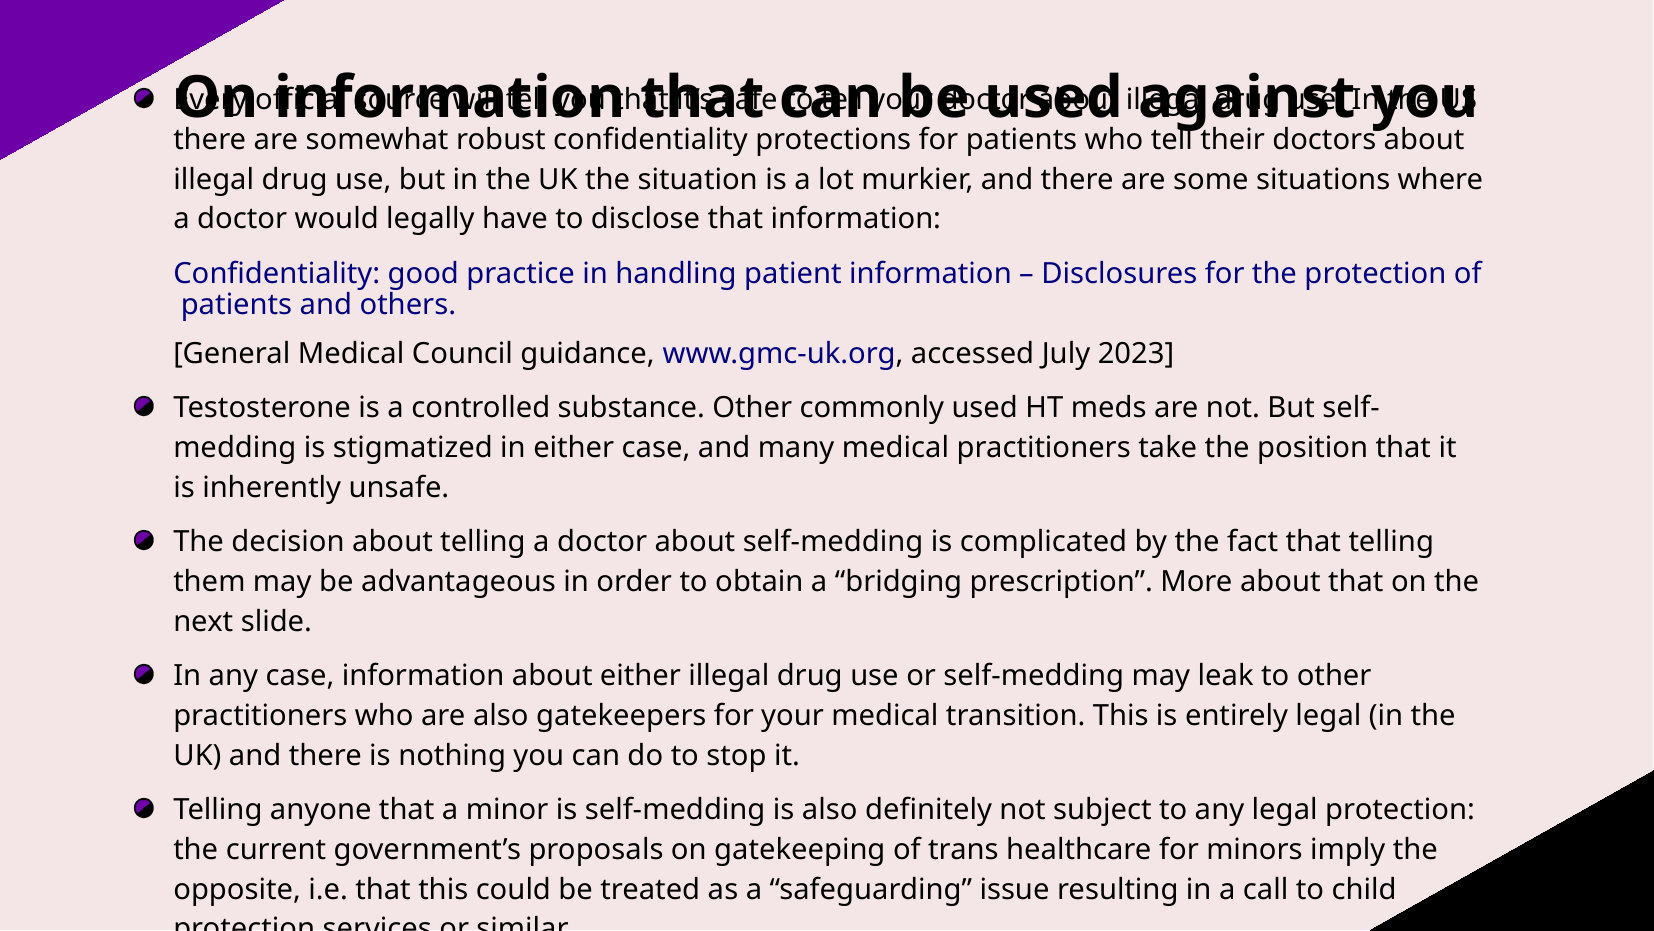

# On information that can be used against you
Every official source will tell you that it’s safe to tell your doctor about illegal drug use. In the US there are somewhat robust confidentiality protections for patients who tell their doctors about illegal drug use, but in the UK the situation is a lot murkier, and there are some situations where a doctor would legally have to disclose that information:
Confidentiality: good practice in handling patient information – Disclosures for the protection of patients and others.
[General Medical Council guidance, www.gmc-uk.org, accessed July 2023]
Testosterone is a controlled substance. Other commonly used HT meds are not. But self-medding is stigmatized in either case, and many medical practitioners take the position that it is inherently unsafe.
The decision about telling a doctor about self-medding is complicated by the fact that telling them may be advantageous in order to obtain a “bridging prescription”. More about that on the next slide.
In any case, information about either illegal drug use or self-medding may leak to other practitioners who are also gatekeepers for your medical transition. This is entirely legal (in the UK) and there is nothing you can do to stop it.
Telling anyone that a minor is self-medding is also definitely not subject to any legal protection: the current government’s proposals on gatekeeping of trans healthcare for minors imply the opposite, i.e. that this could be treated as a “safeguarding” issue resulting in a call to child protection services or similar.